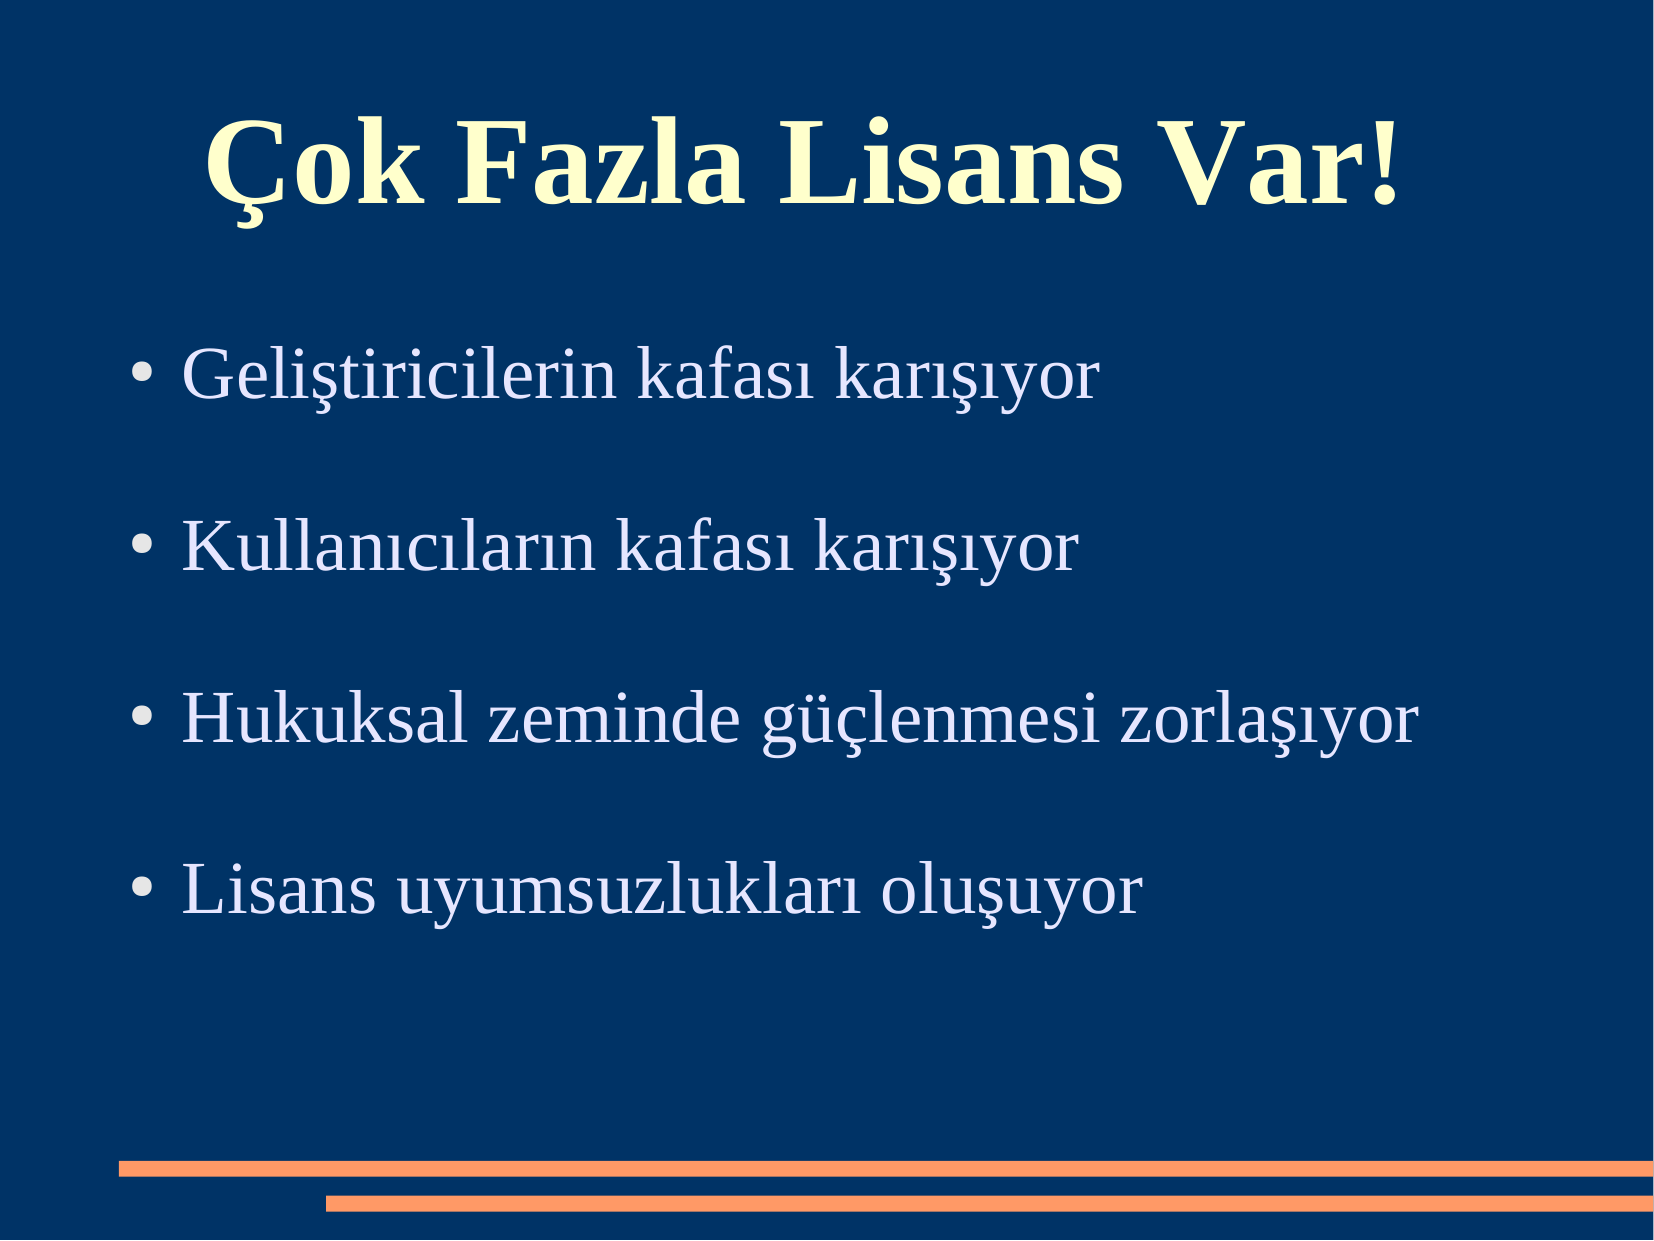

# Çok Fazla Lisans Var!
Geliştiricilerin kafası karışıyor
Kullanıcıların kafası karışıyor
Hukuksal zeminde güçlenmesi zorlaşıyor
Lisans uyumsuzlukları oluşuyor